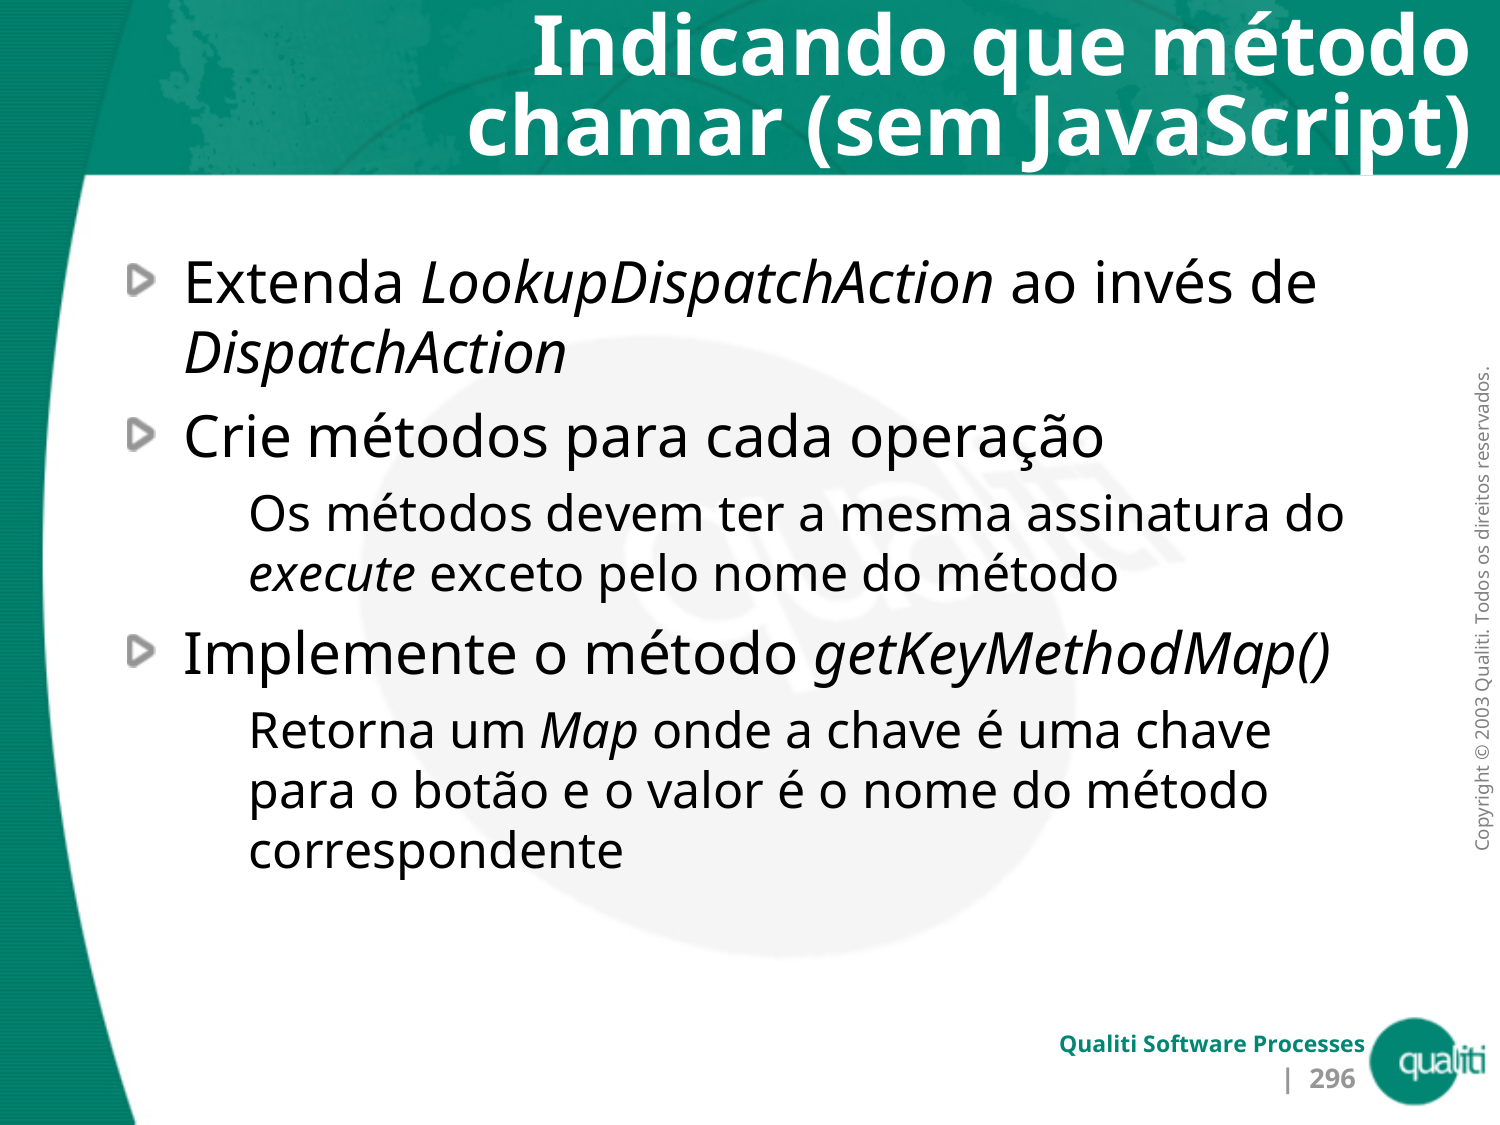

# Indicando que método chamar (sem JavaScript)‏
Extenda LookupDispatchAction ao invés de DispatchAction
Crie métodos para cada operação
Os métodos devem ter a mesma assinatura do execute exceto pelo nome do método
Implemente o método getKeyMethodMap()‏
Retorna um Map onde a chave é uma chave para o botão e o valor é o nome do método correspondente